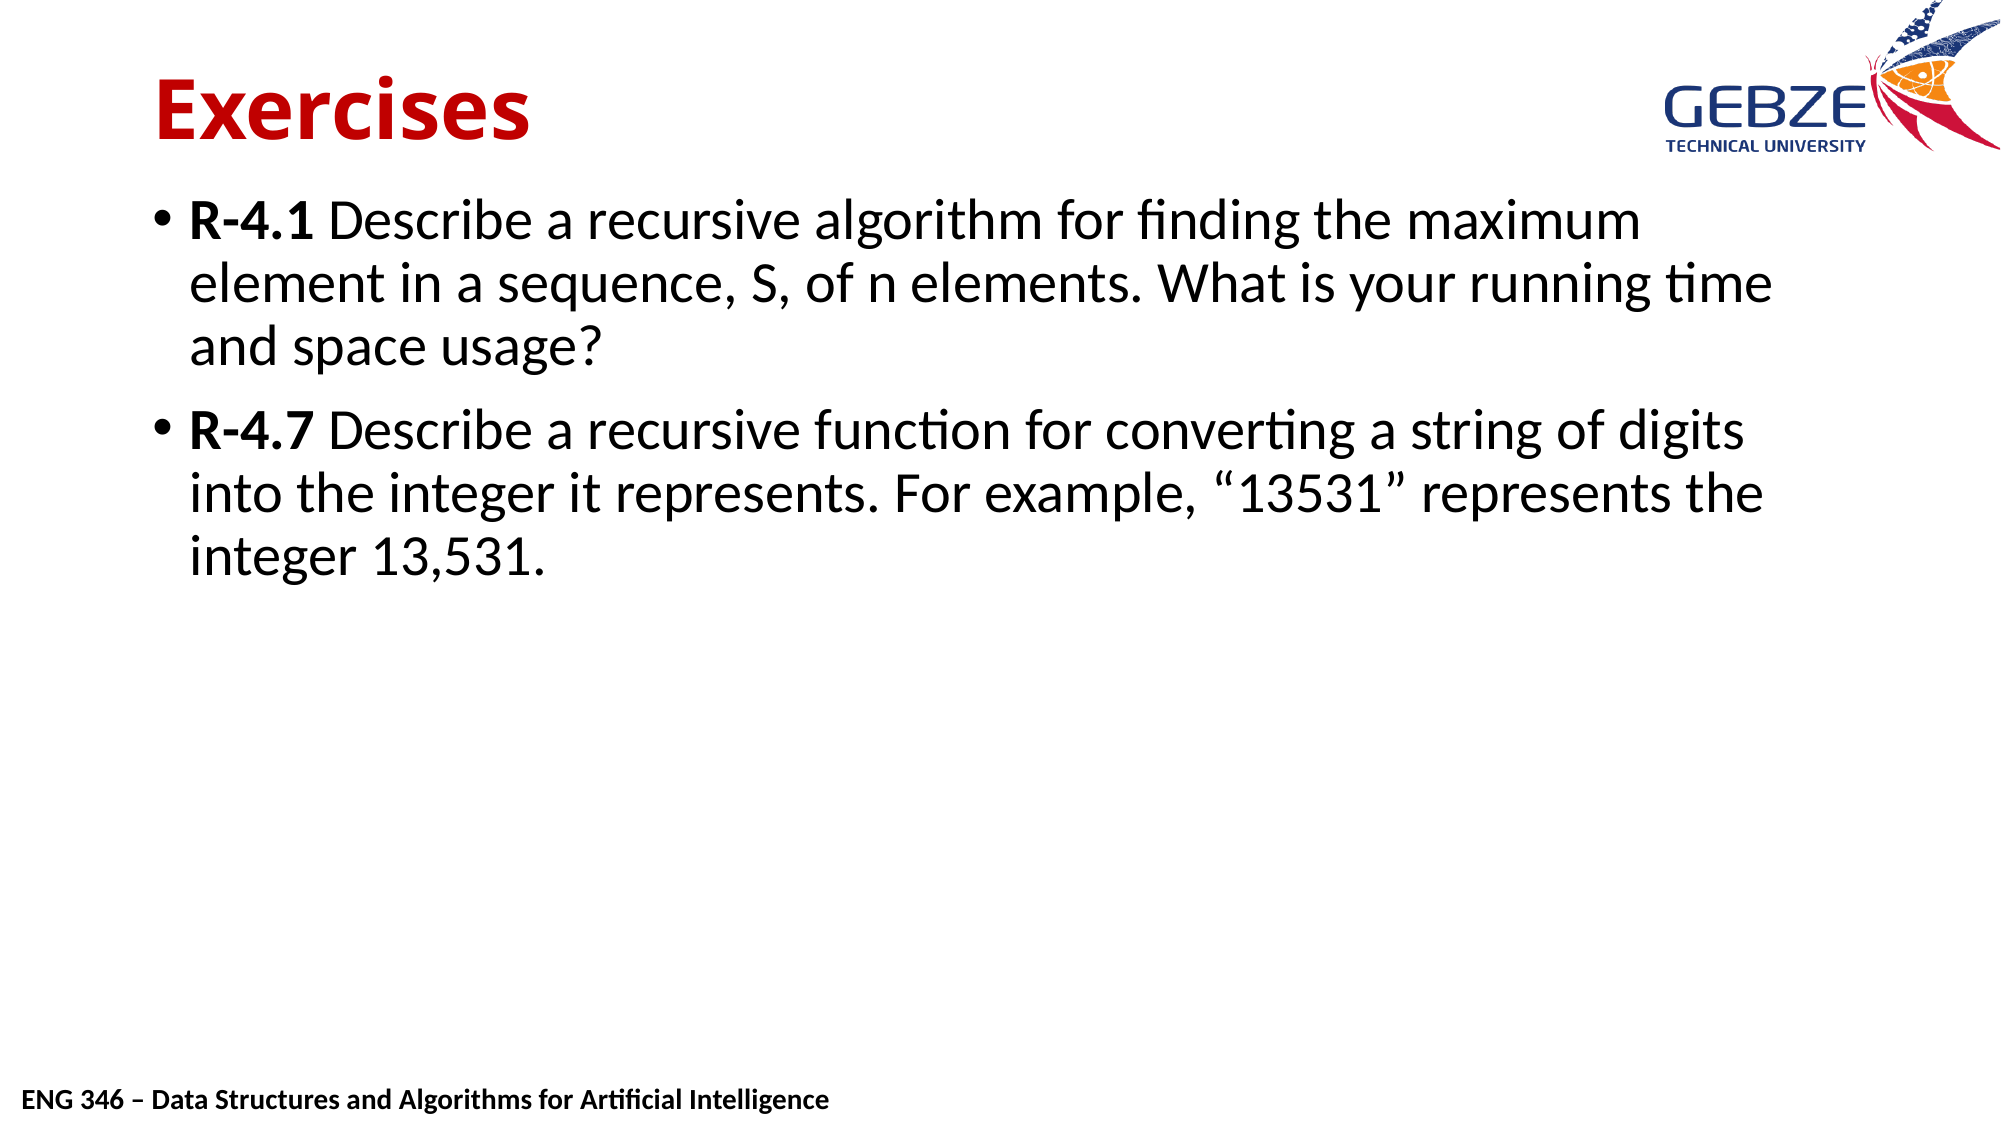

# Exercises
R-4.1 Describe a recursive algorithm for finding the maximum element in a sequence, S, of n elements. What is your running time and space usage?
R-4.7 Describe a recursive function for converting a string of digits into the integer it represents. For example, “13531” represents the integer 13,531.